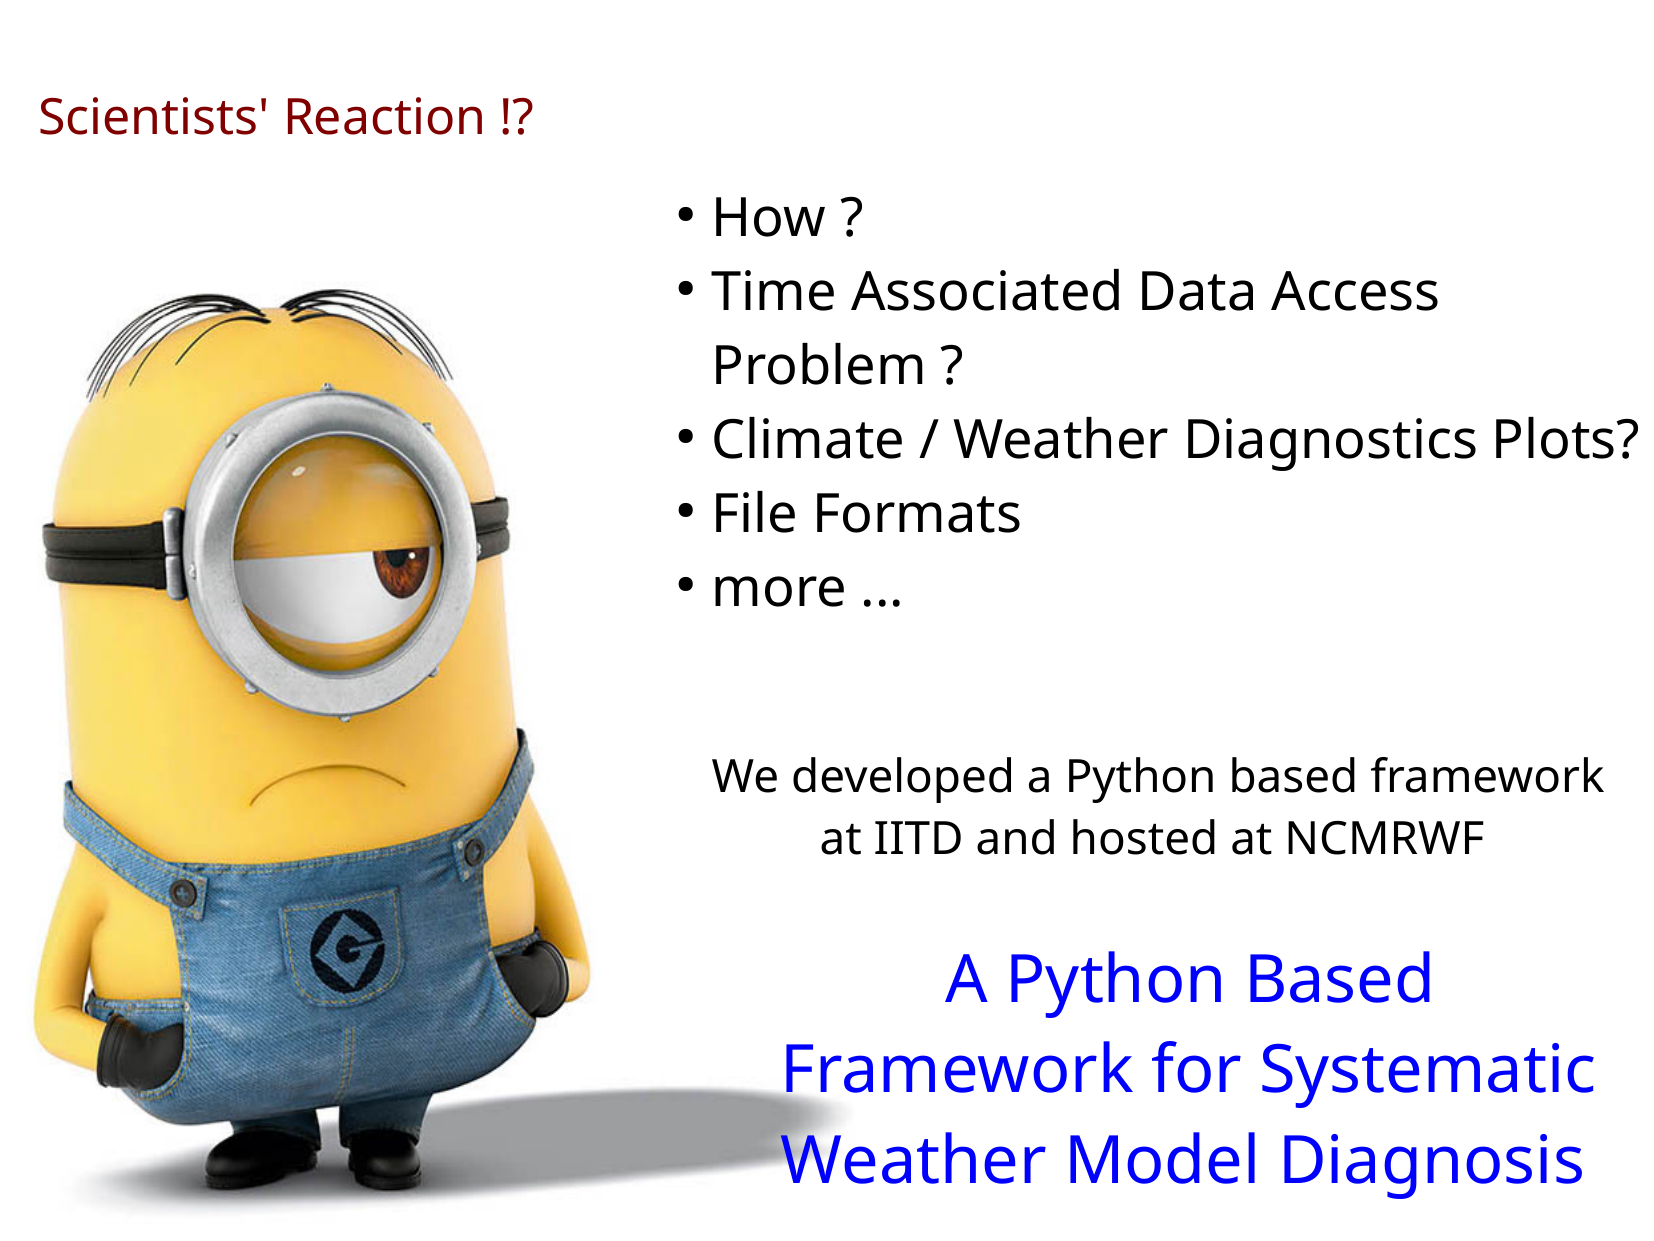

Scientists' Reaction !?
How ?
Time Associated Data Access Problem ?
Climate / Weather Diagnostics Plots?
File Formats
more ...
We developed a Python based framework
 at IITD and hosted at NCMRWF
 		 A Python Based
 Framework for Systematic Weather Model Diagnosis